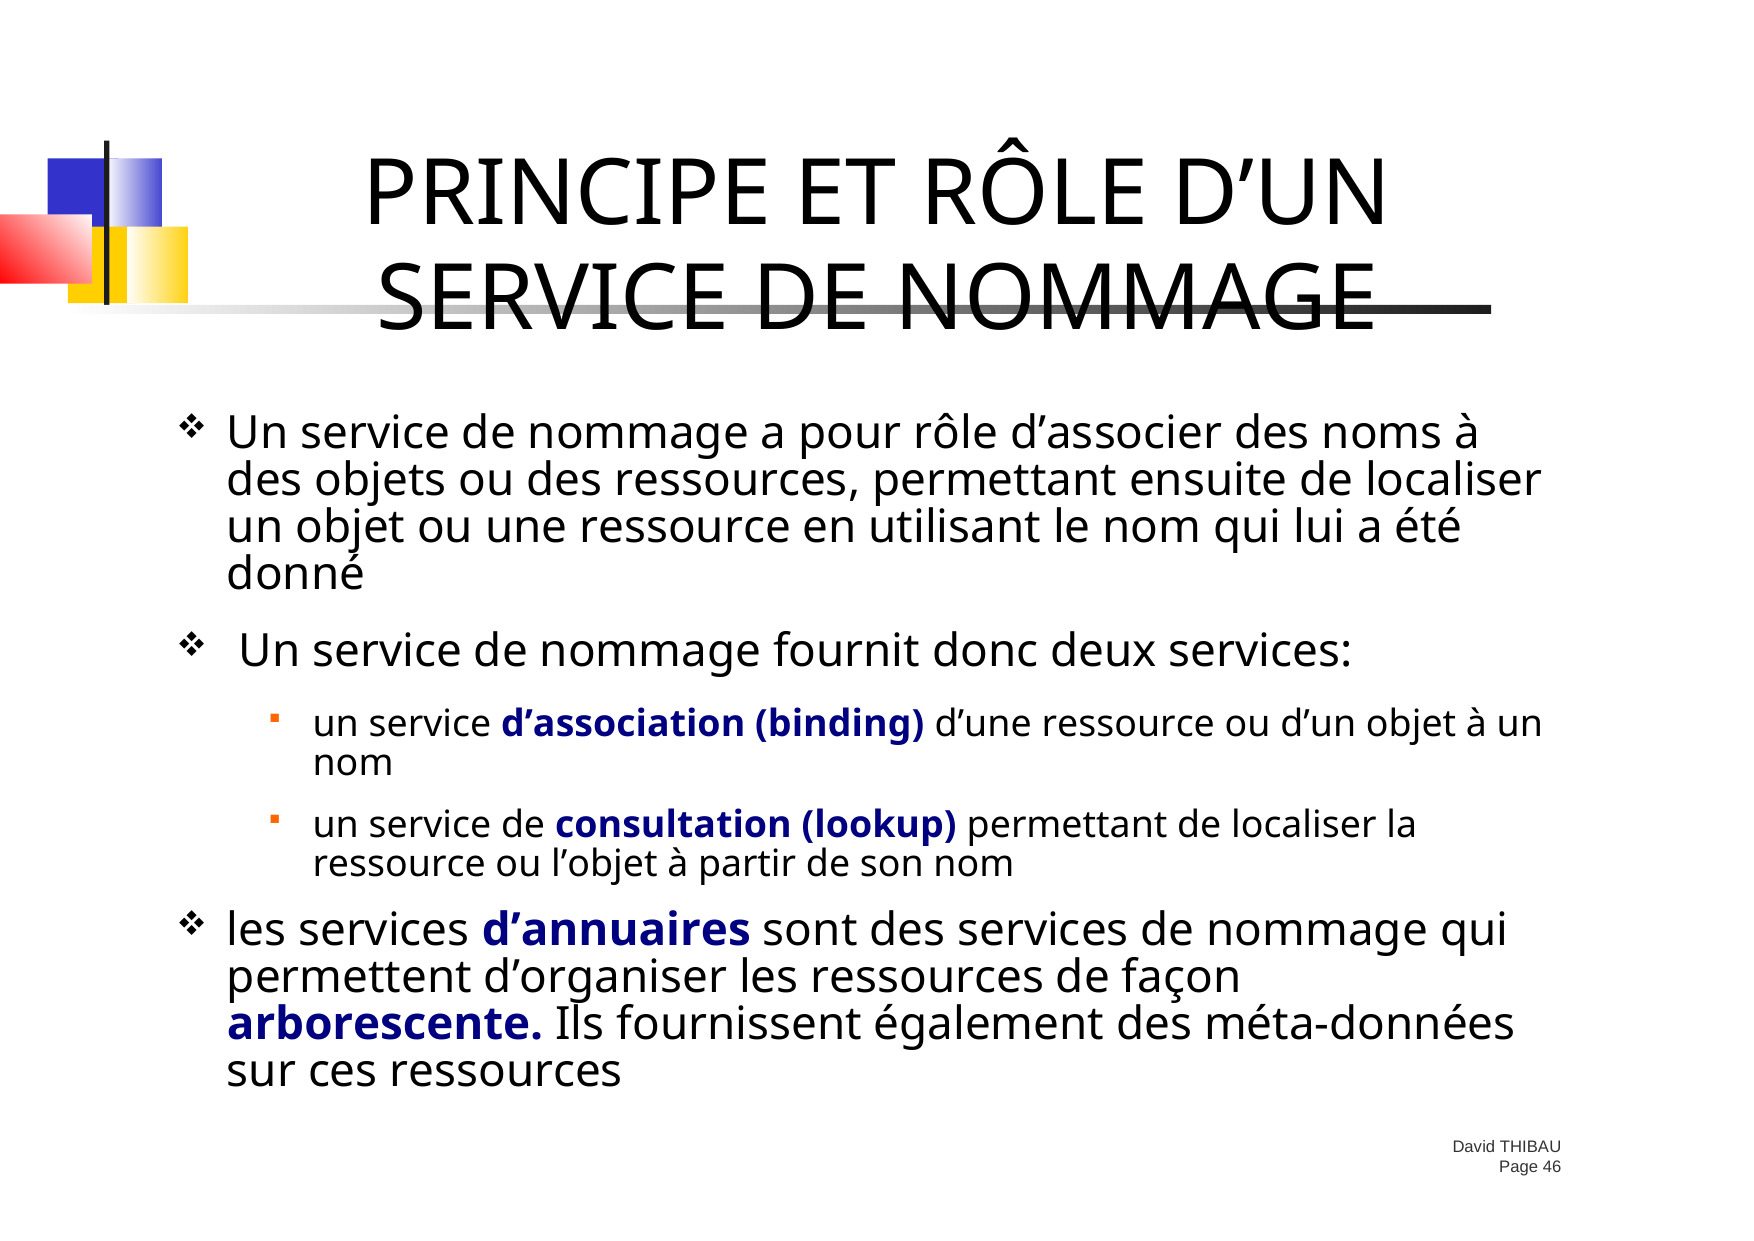

# PRINCIPE ET RÔLE D’UN SERVICE DE NOMMAGE
Un service de nommage a pour rôle d’associer des noms à des objets ou des ressources, permettant ensuite de localiser un objet ou une ressource en utilisant le nom qui lui a été donné
 Un service de nommage fournit donc deux services:
un service d’association (binding) d’une ressource ou d’un objet à un nom
un service de consultation (lookup) permettant de localiser la ressource ou l’objet à partir de son nom
les services d’annuaires sont des services de nommage qui permettent d’organiser les ressources de façon arborescente. Ils fournissent également des méta-données sur ces ressources